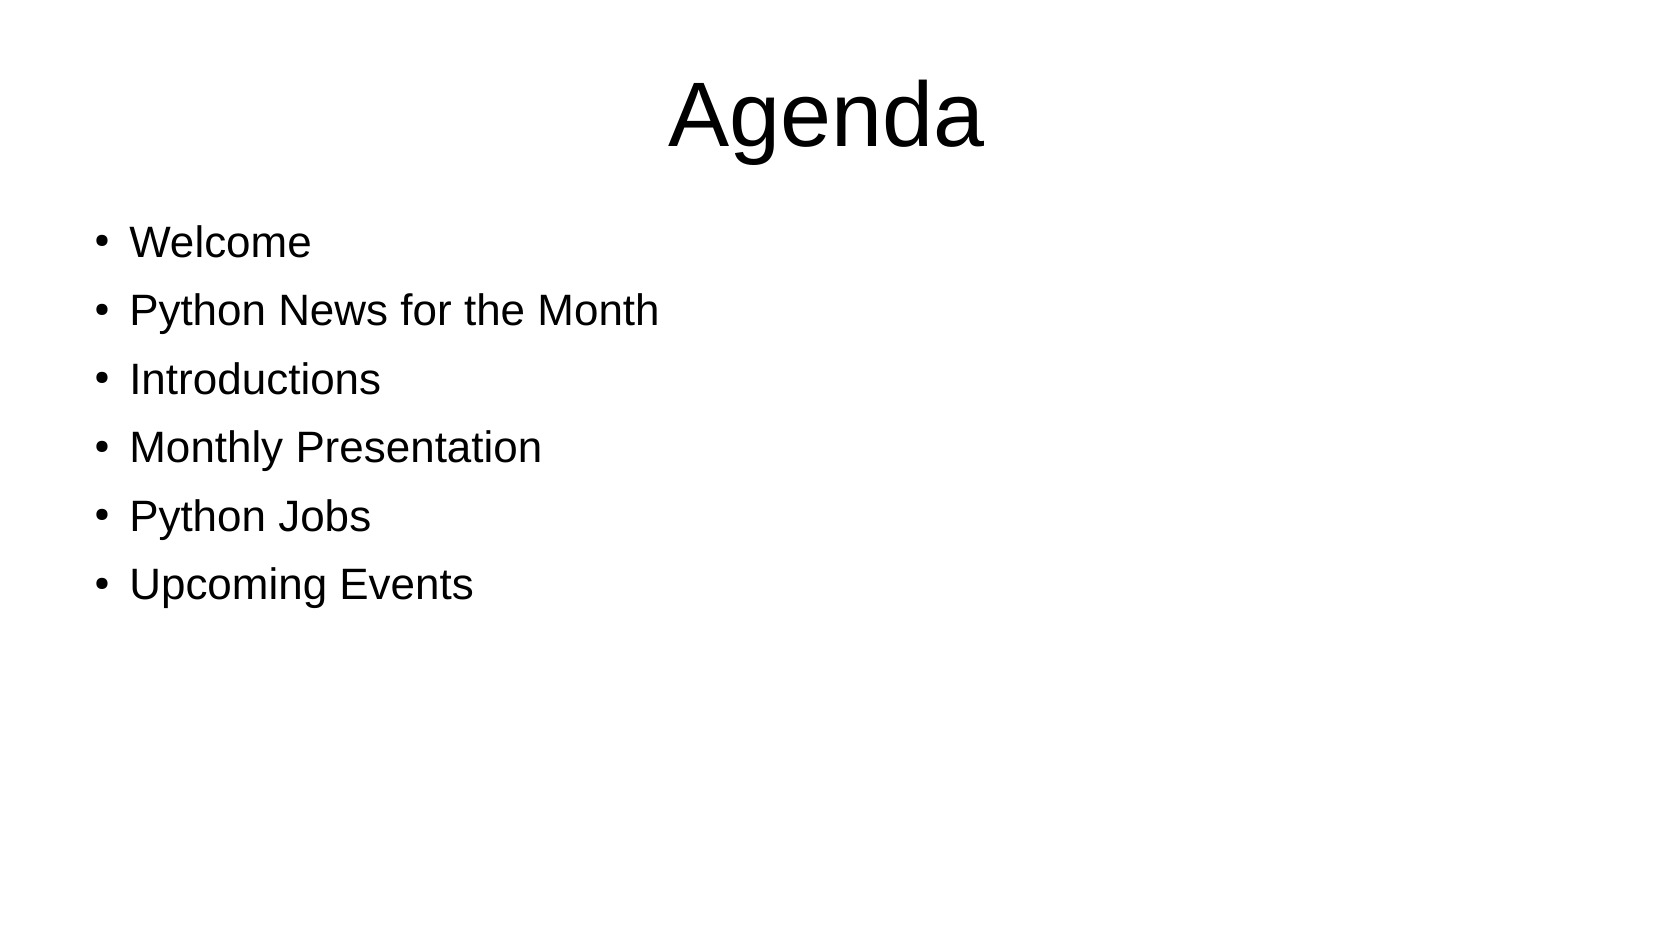

# Agenda
Welcome
Python News for the Month
Introductions
Monthly Presentation
Python Jobs
Upcoming Events